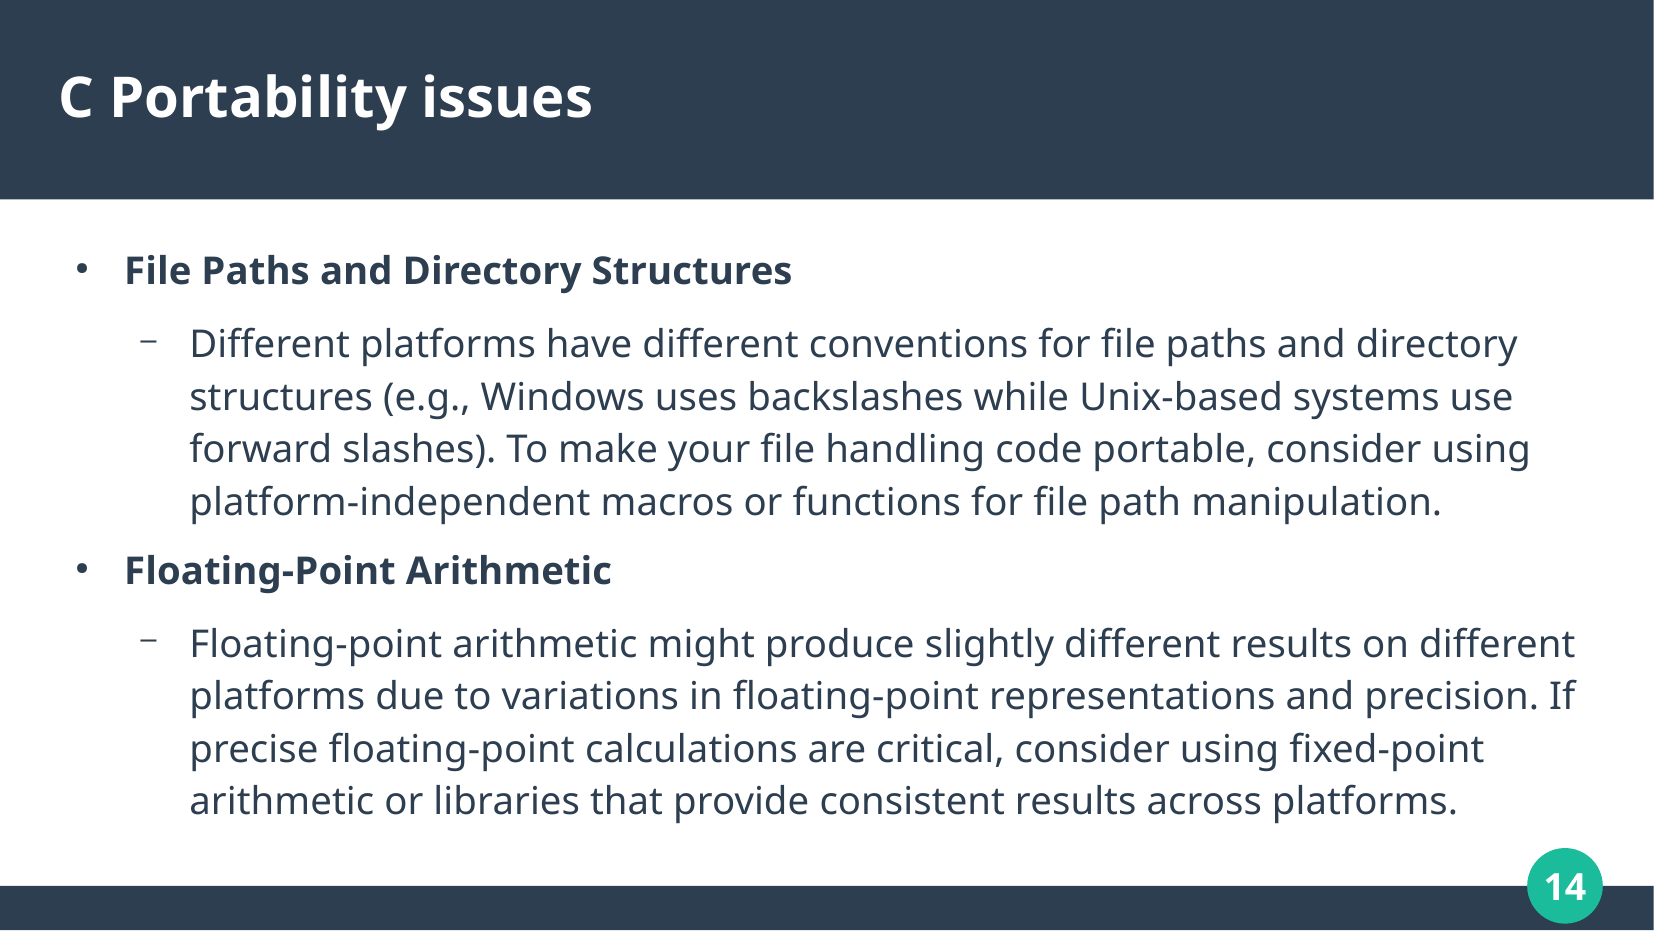

# C Portability issues
File Paths and Directory Structures
Different platforms have different conventions for file paths and directory structures (e.g., Windows uses backslashes while Unix-based systems use forward slashes). To make your file handling code portable, consider using platform-independent macros or functions for file path manipulation.
Floating-Point Arithmetic
Floating-point arithmetic might produce slightly different results on different platforms due to variations in floating-point representations and precision. If precise floating-point calculations are critical, consider using fixed-point arithmetic or libraries that provide consistent results across platforms.